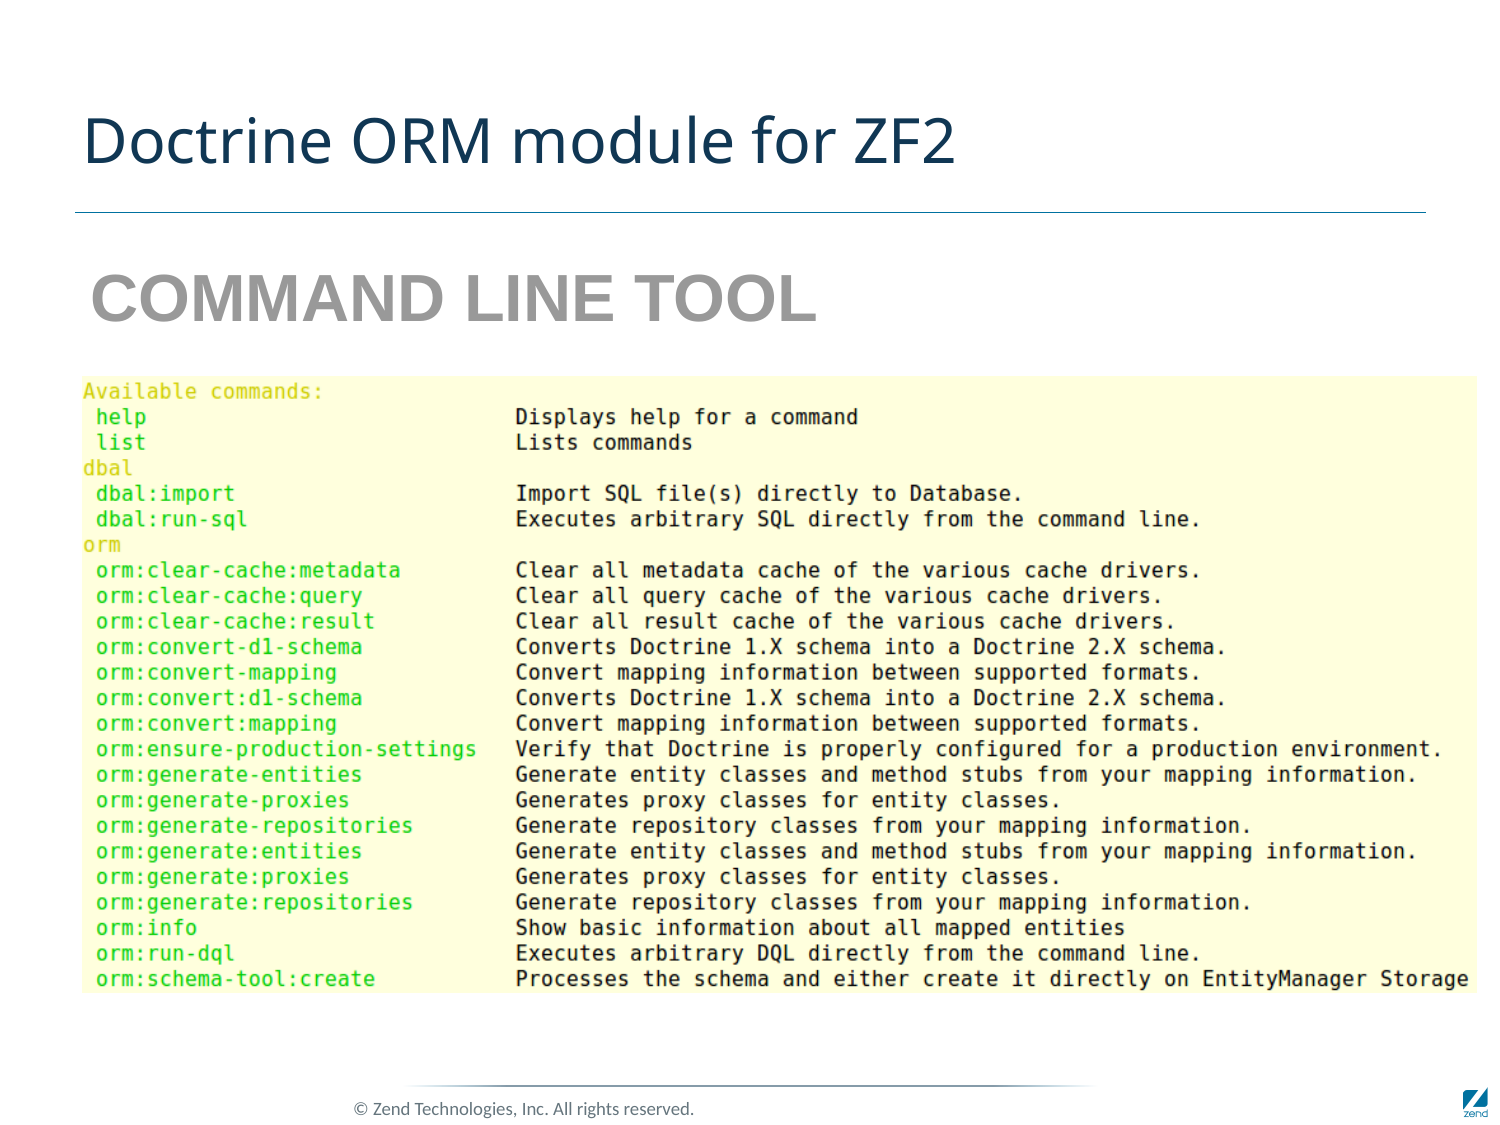

# Doctrine ORM module for ZF2
command line tool